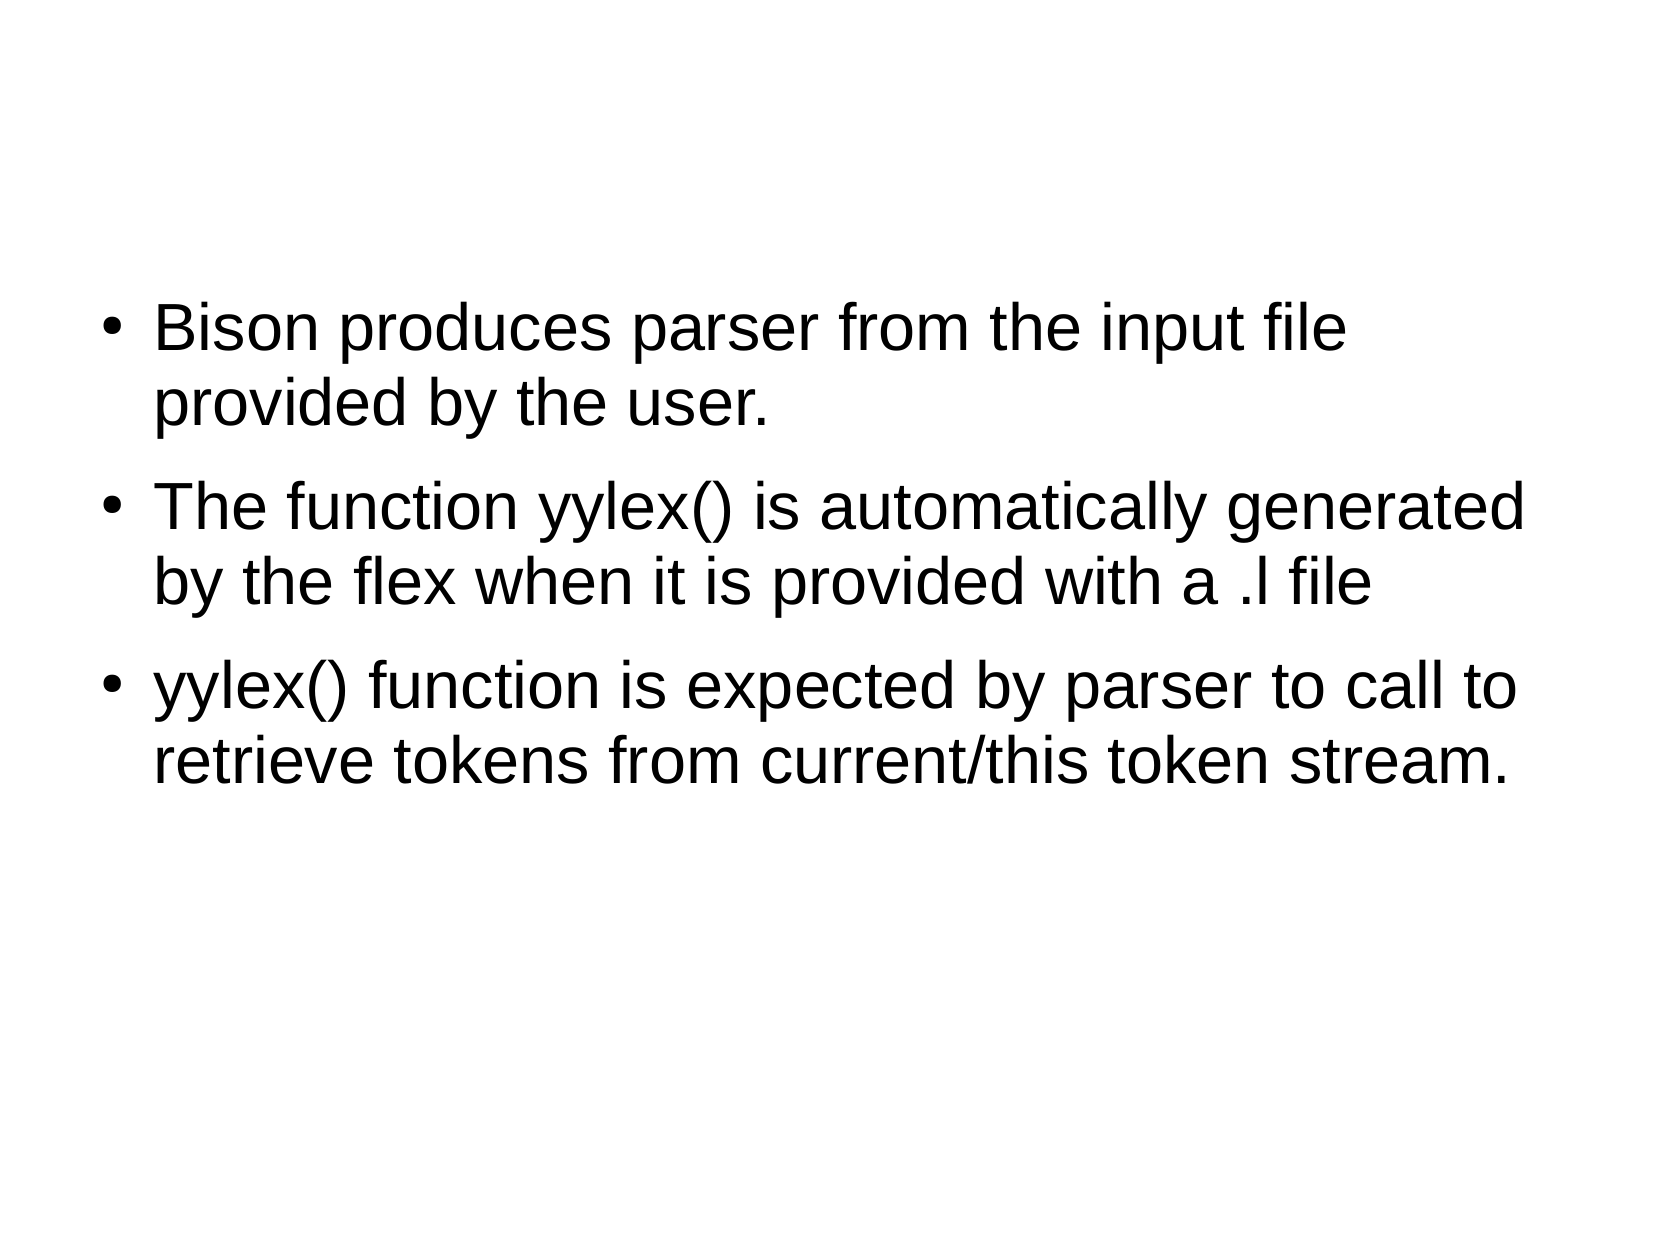

#
Bison produces parser from the input file provided by the user.
The function yylex() is automatically generated by the flex when it is provided with a .l file
yylex() function is expected by parser to call to retrieve tokens from current/this token stream.